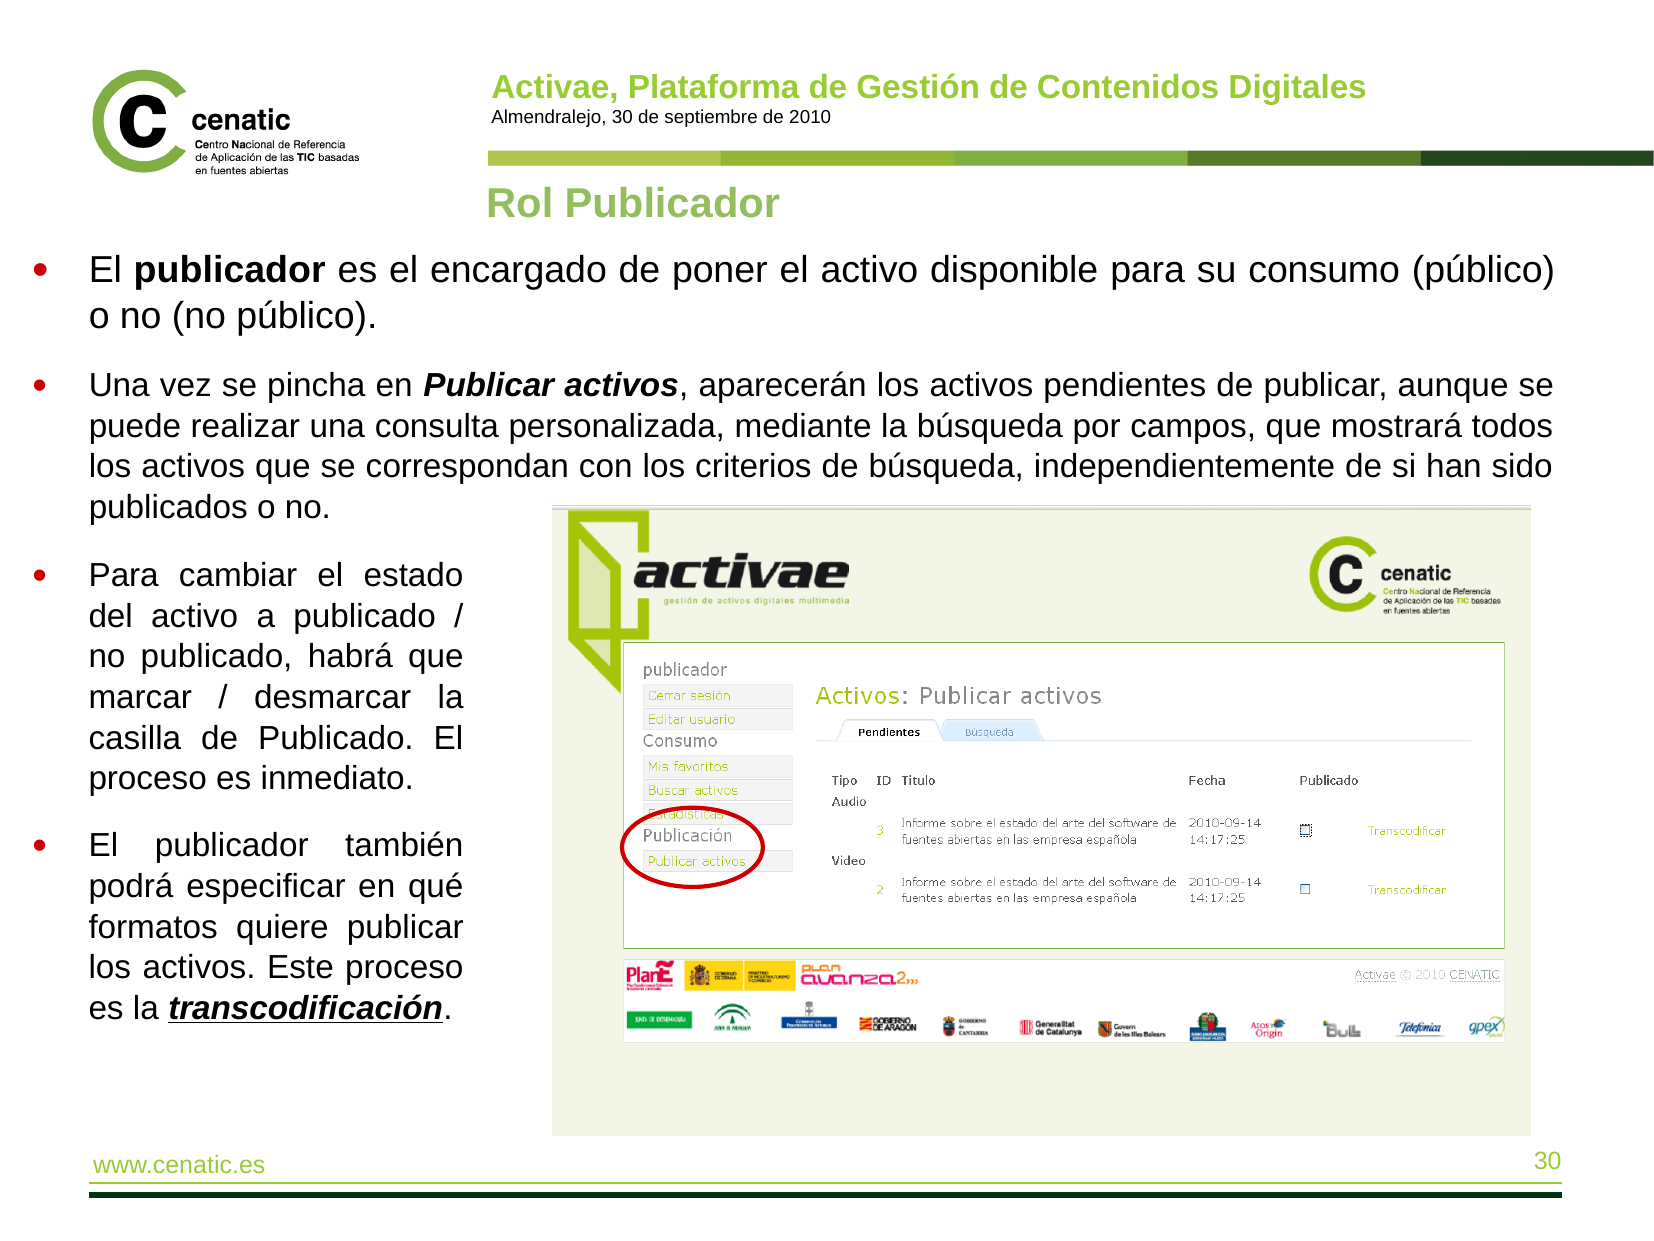

# Rol Publicador
El publicador es el encargado de poner el activo disponible para su consumo (público) o no (no público).
Una vez se pincha en Publicar activos, aparecerán los activos pendientes de publicar, aunque se puede realizar una consulta personalizada, mediante la búsqueda por campos, que mostrará todos los activos que se correspondan con los criterios de búsqueda, independientemente de si han sido publicados o no.
Para cambiar el estado del activo a publicado / no publicado, habrá que marcar / desmarcar la casilla de Publicado. El proceso es inmediato.
El publicador también podrá especificar en qué formatos quiere publicar los activos. Este proceso es la transcodificación.
30
www.cenatic.es